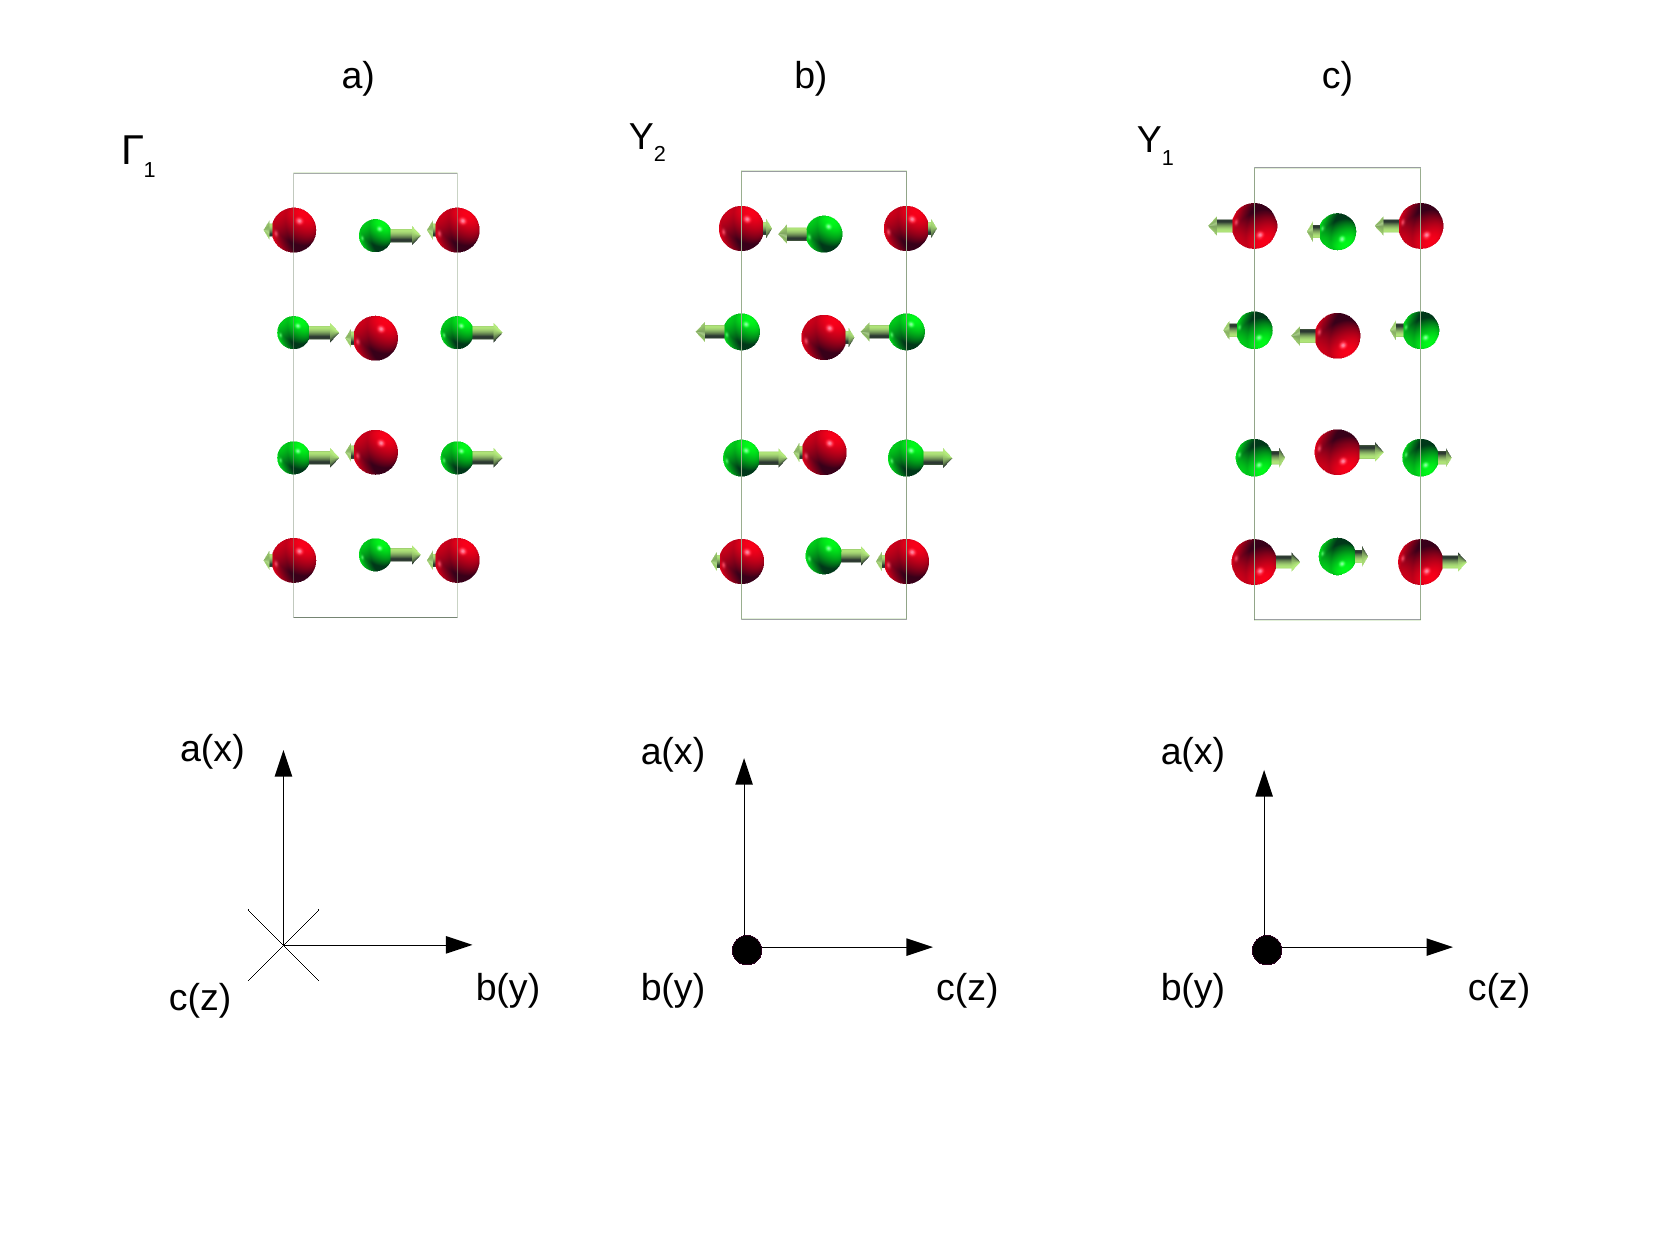

a)
b)
c)
Y2
Y1
Г1
a(x)
a(x)
a(x)
b(y)
b(y)
c(z)
b(y)
c(z)
c(z)